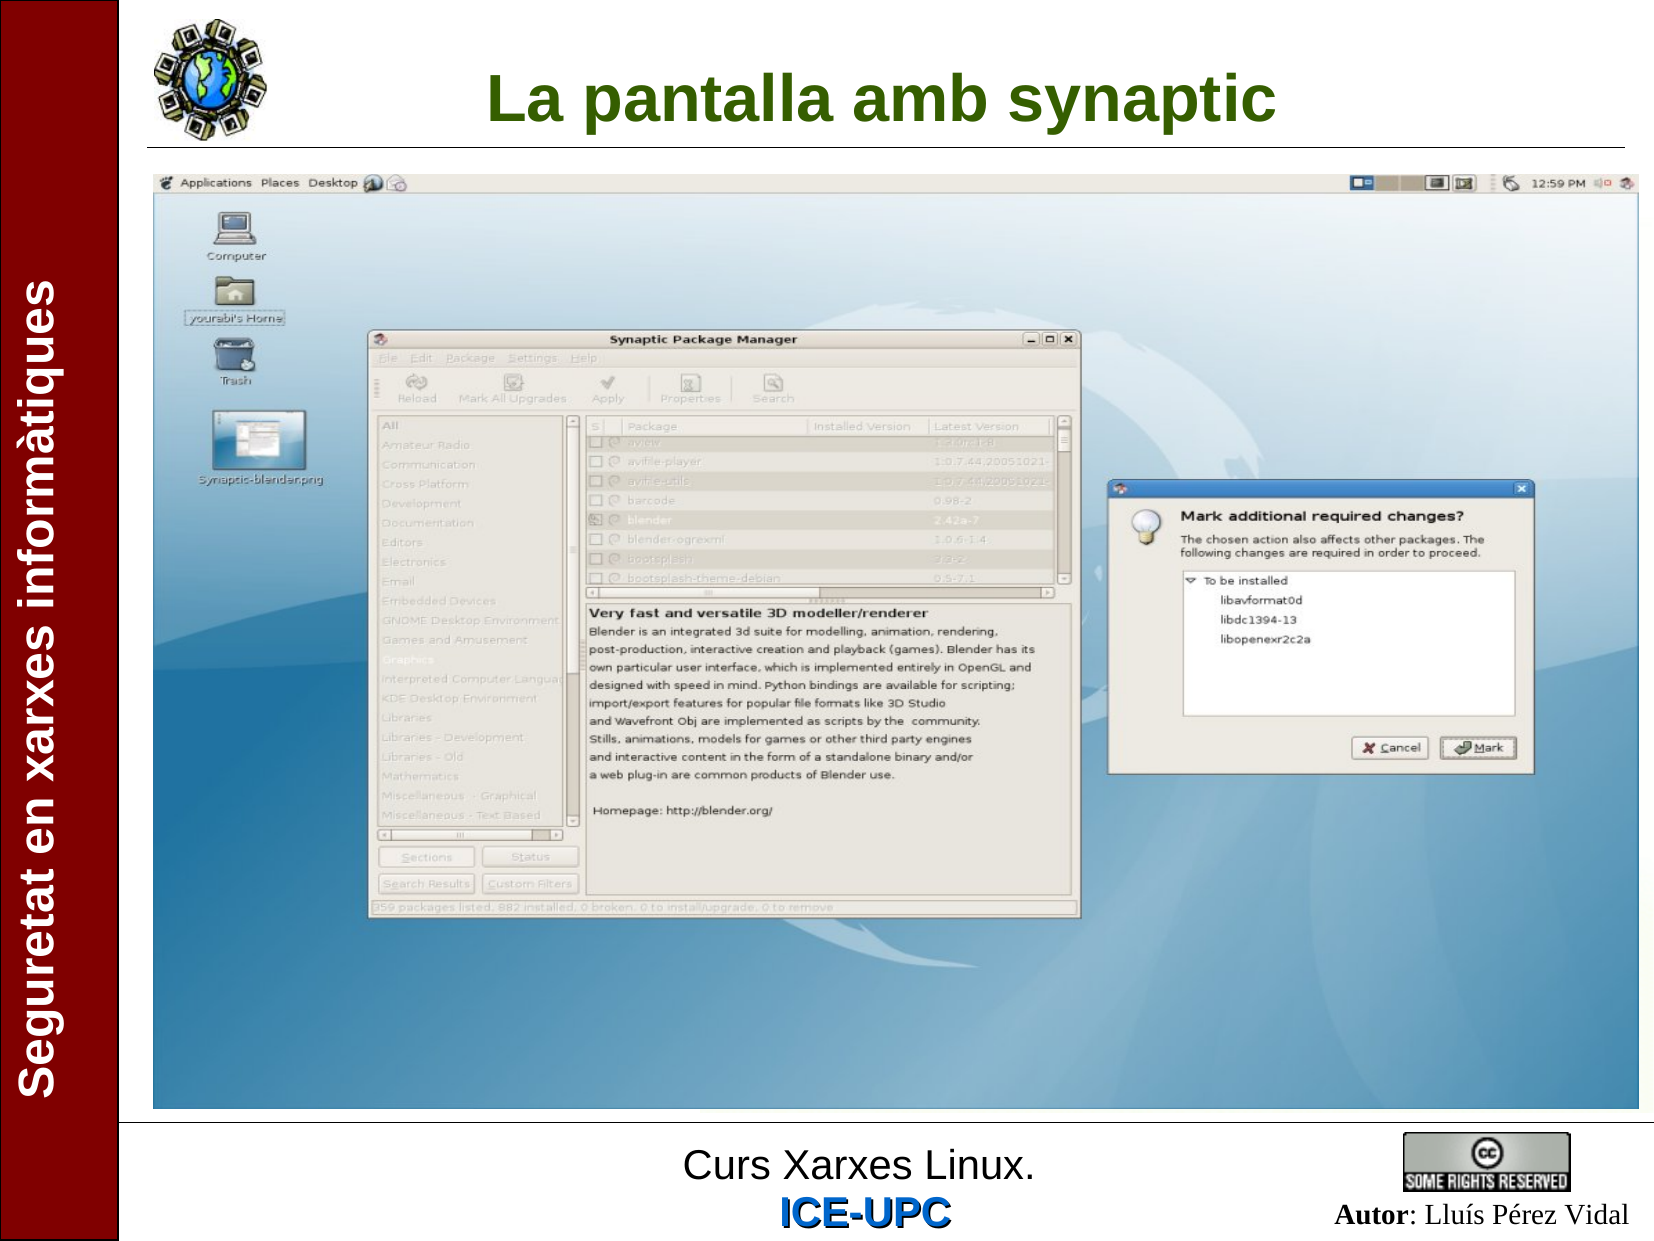

# La pantalla amb synaptic
 Croquis d'arquitectura mostrant les 3 zones